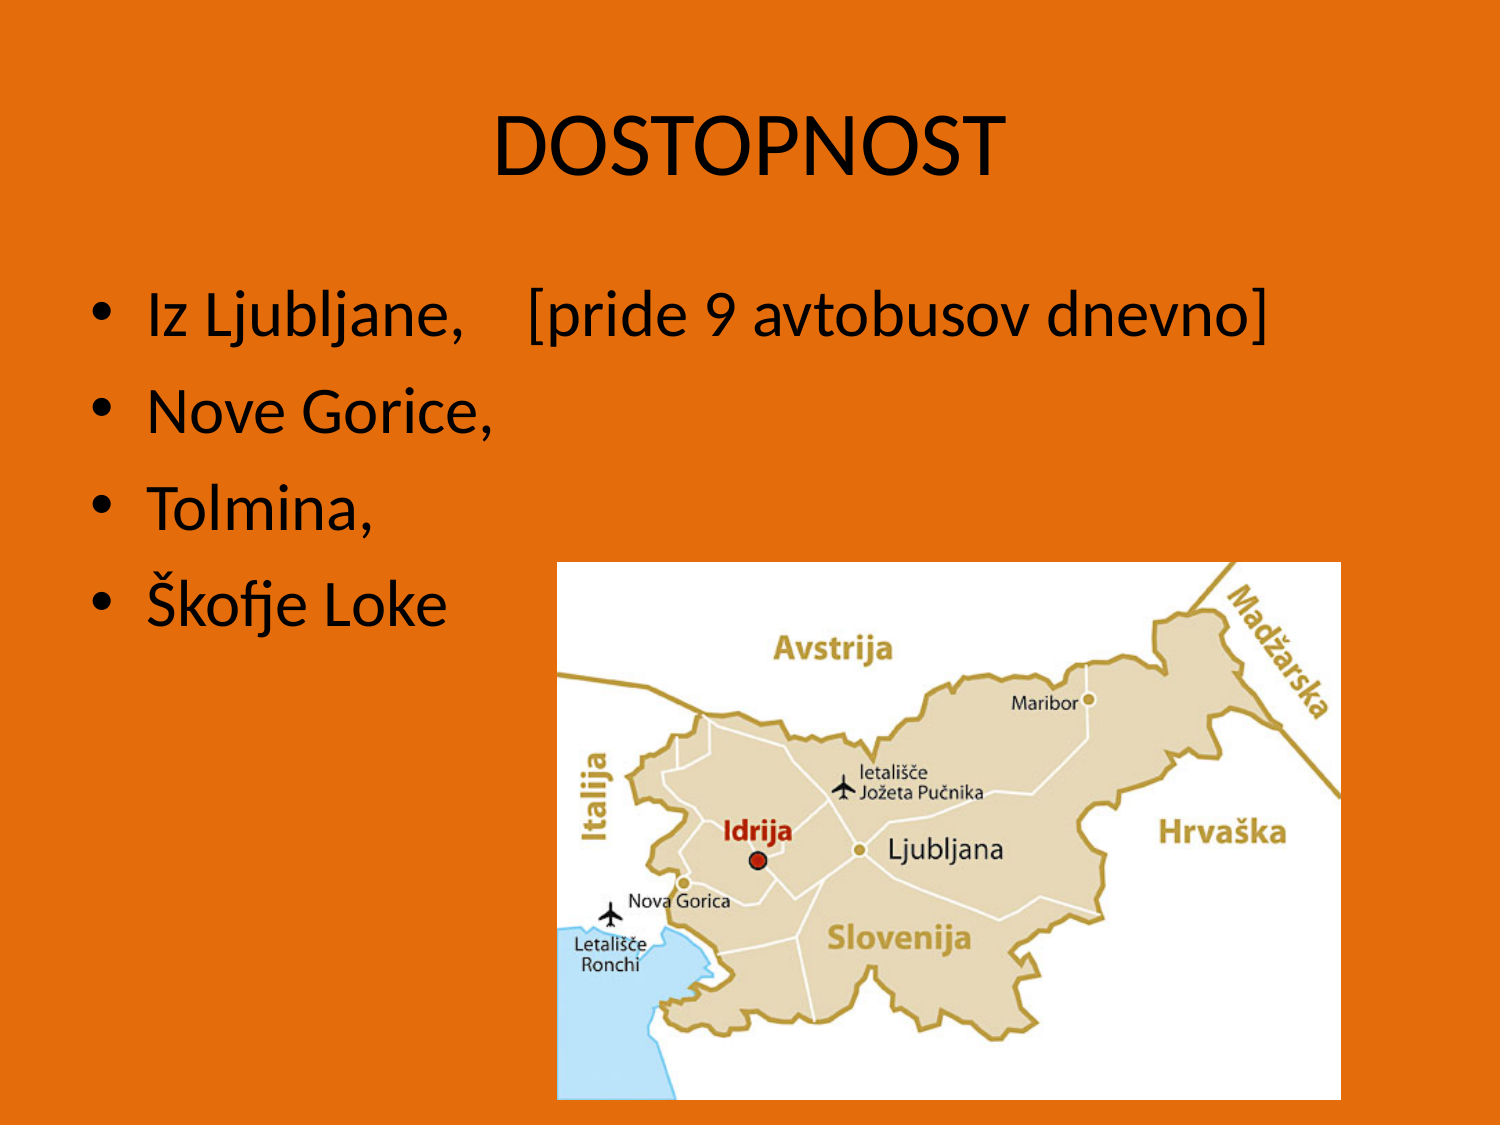

# DOSTOPNOST
Iz Ljubljane, [pride 9 avtobusov dnevno]
Nove Gorice,
Tolmina,
Škofje Loke